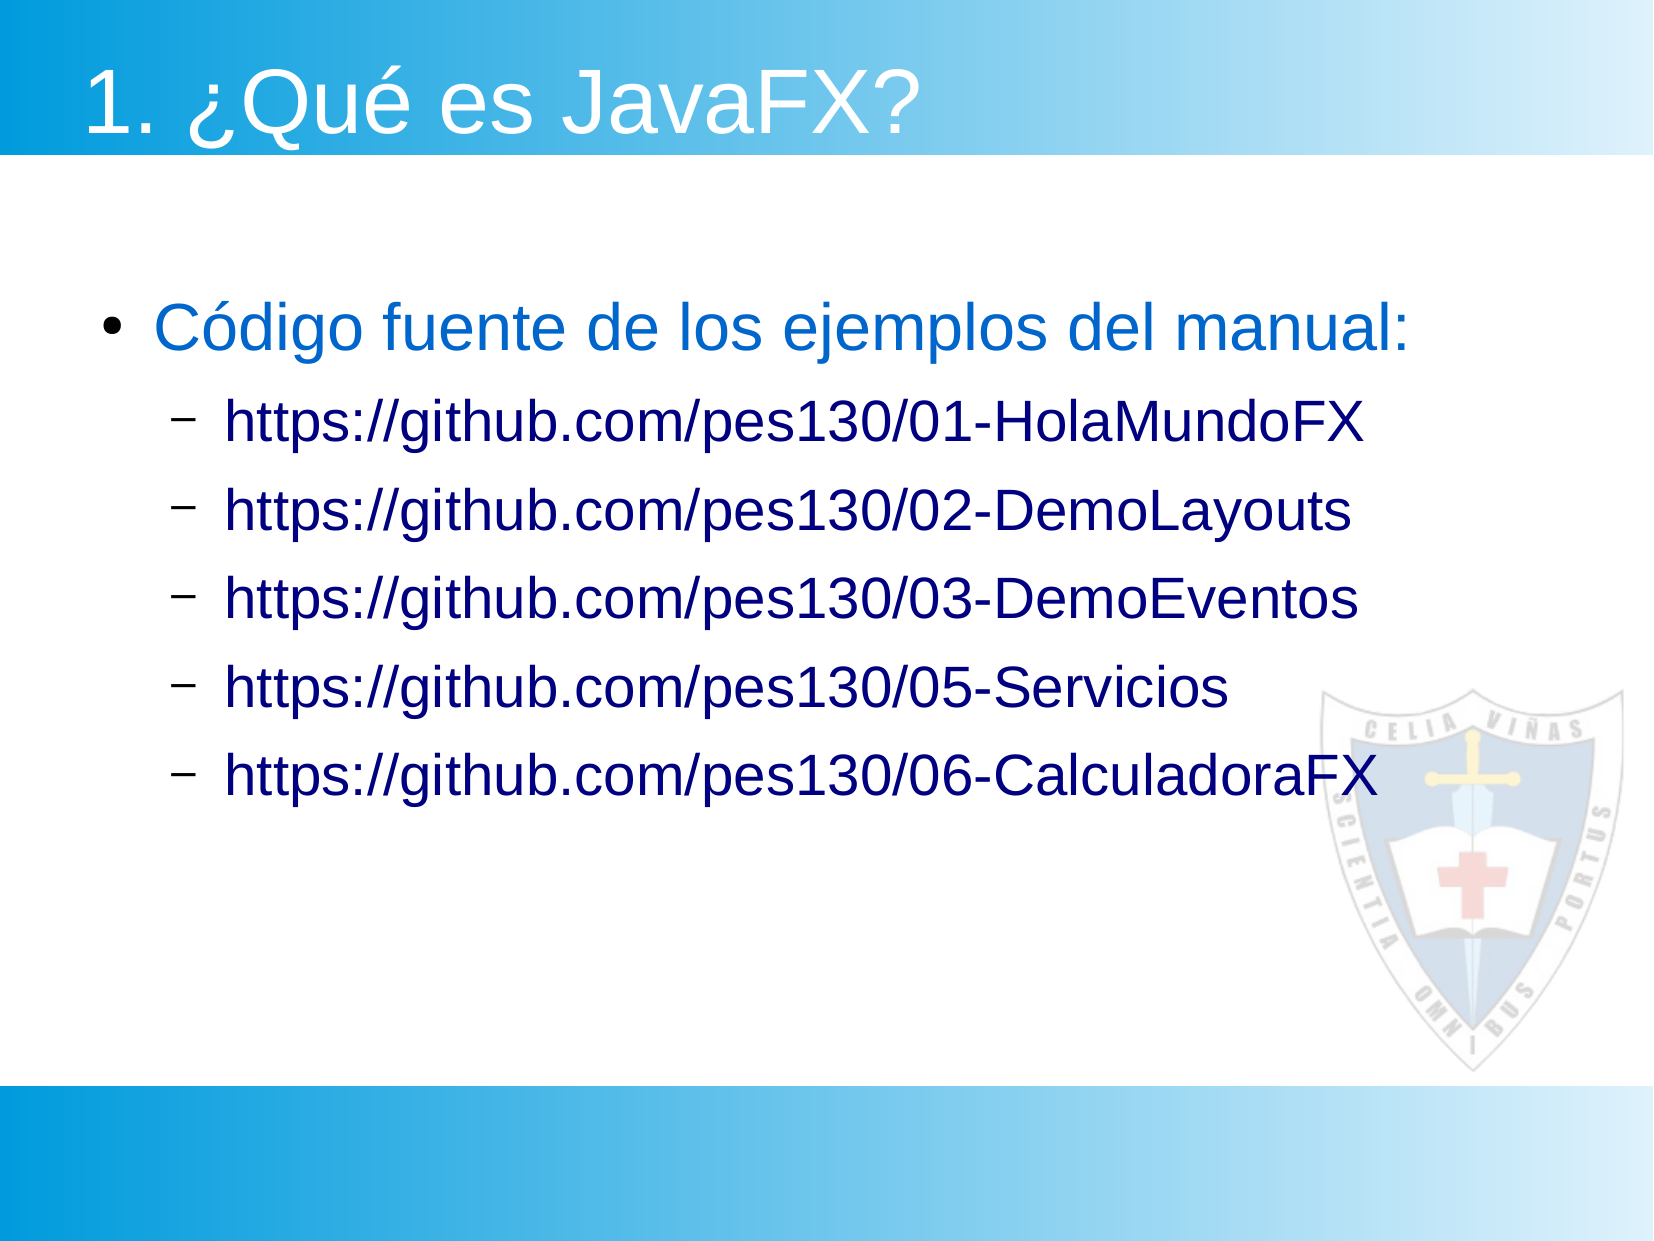

# 1. ¿Qué es JavaFX?
Código fuente de los ejemplos del manual:
https://github.com/pes130/01-HolaMundoFX
https://github.com/pes130/02-DemoLayouts
https://github.com/pes130/03-DemoEventos
https://github.com/pes130/05-Servicios
https://github.com/pes130/06-CalculadoraFX